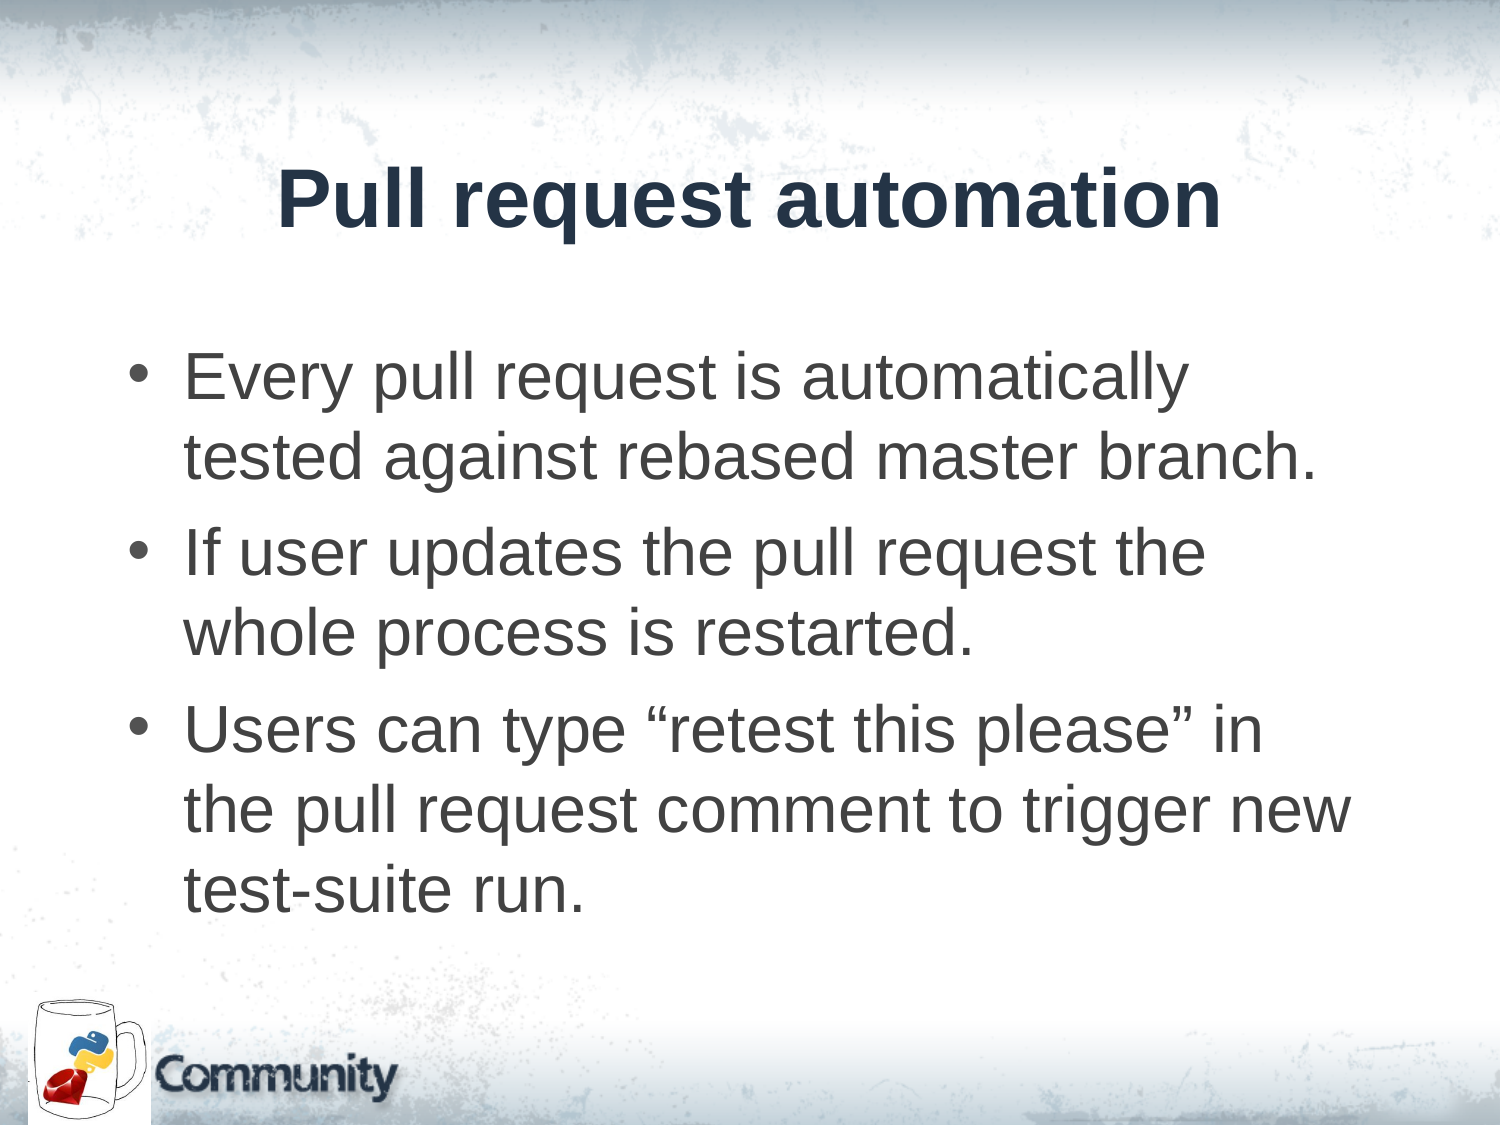

# Pull request automation
Every pull request is automatically tested against rebased master branch.
If user updates the pull request the whole process is restarted.
Users can type “retest this please” in the pull request comment to trigger new test-suite run.